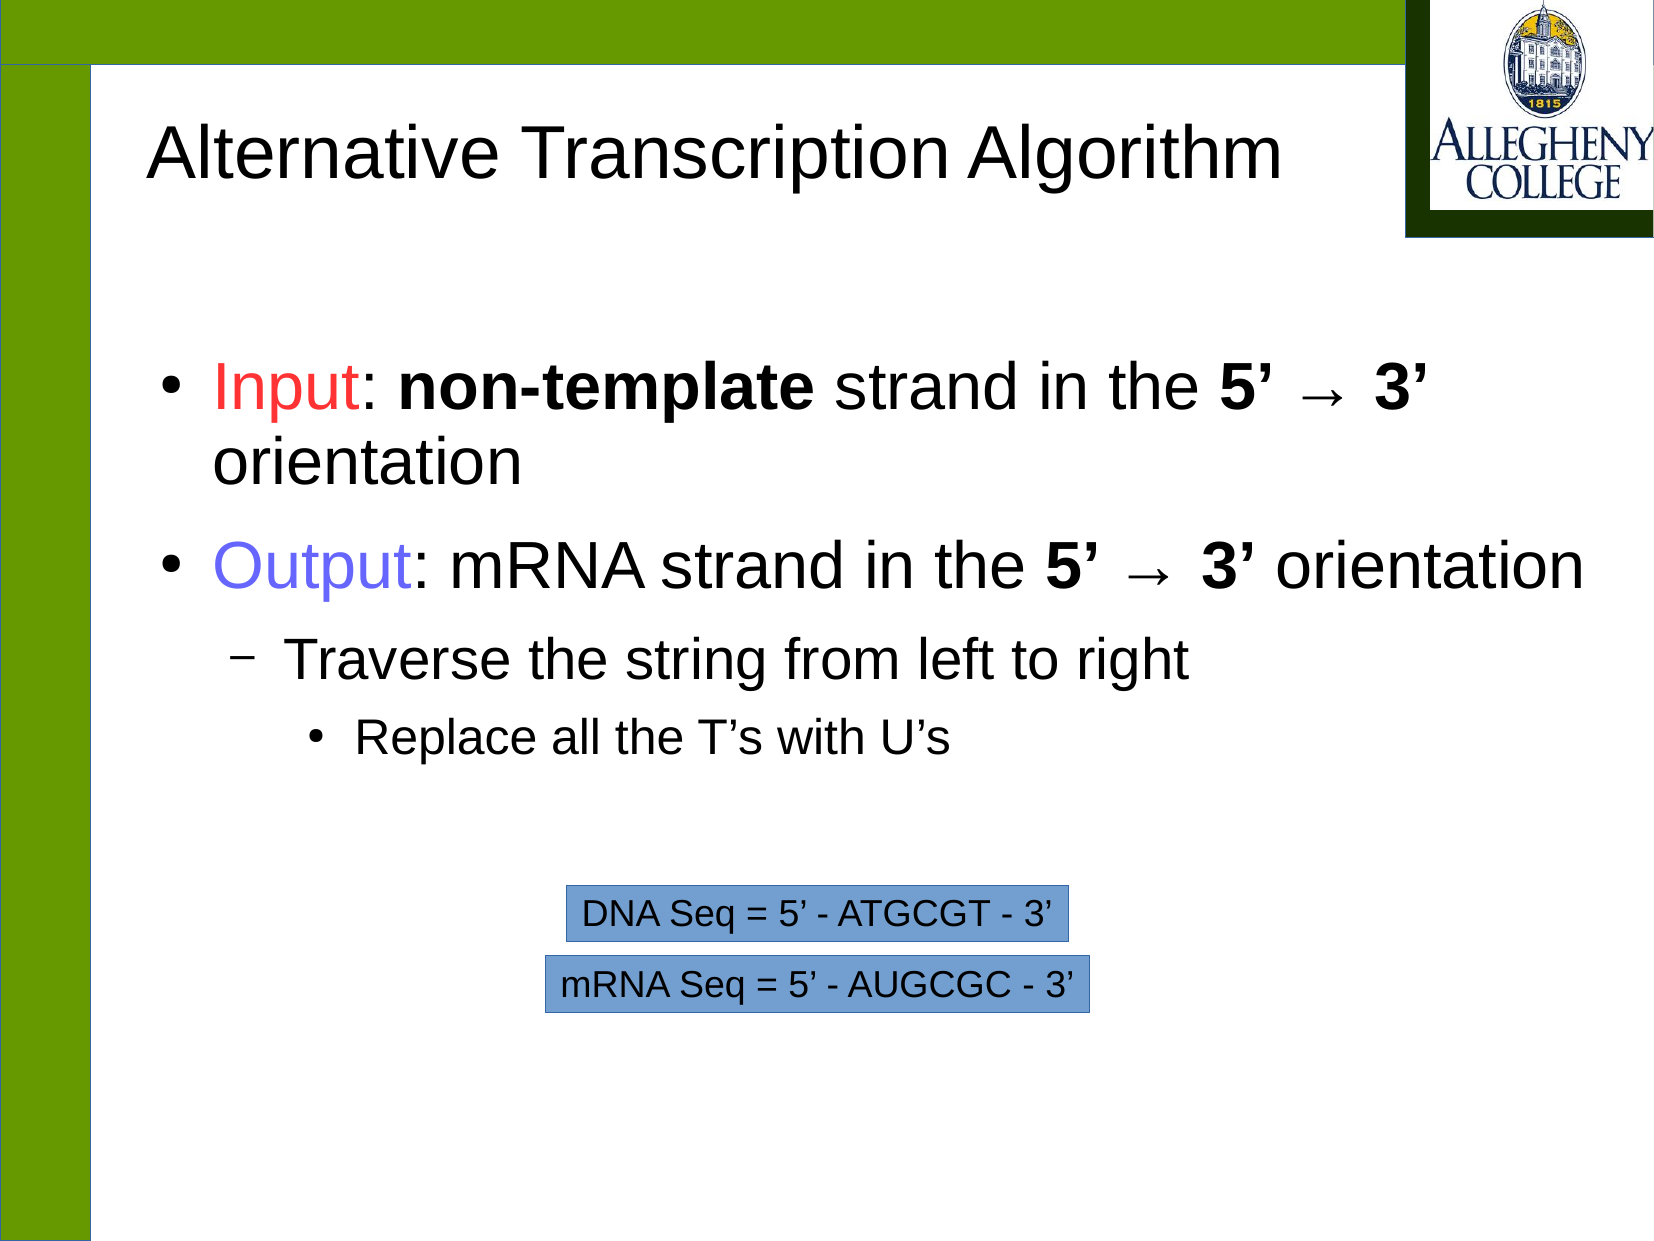

# Alternative Transcription Algorithm
Input: non-template strand in the 5’ → 3’ orientation
Output: mRNA strand in the 5’ → 3’ orientation
Traverse the string from left to right
Replace all the T’s with U’s
DNA Seq = 5’ - ATGCGT - 3’
mRNA Seq = 5’ - AUGCGC - 3’